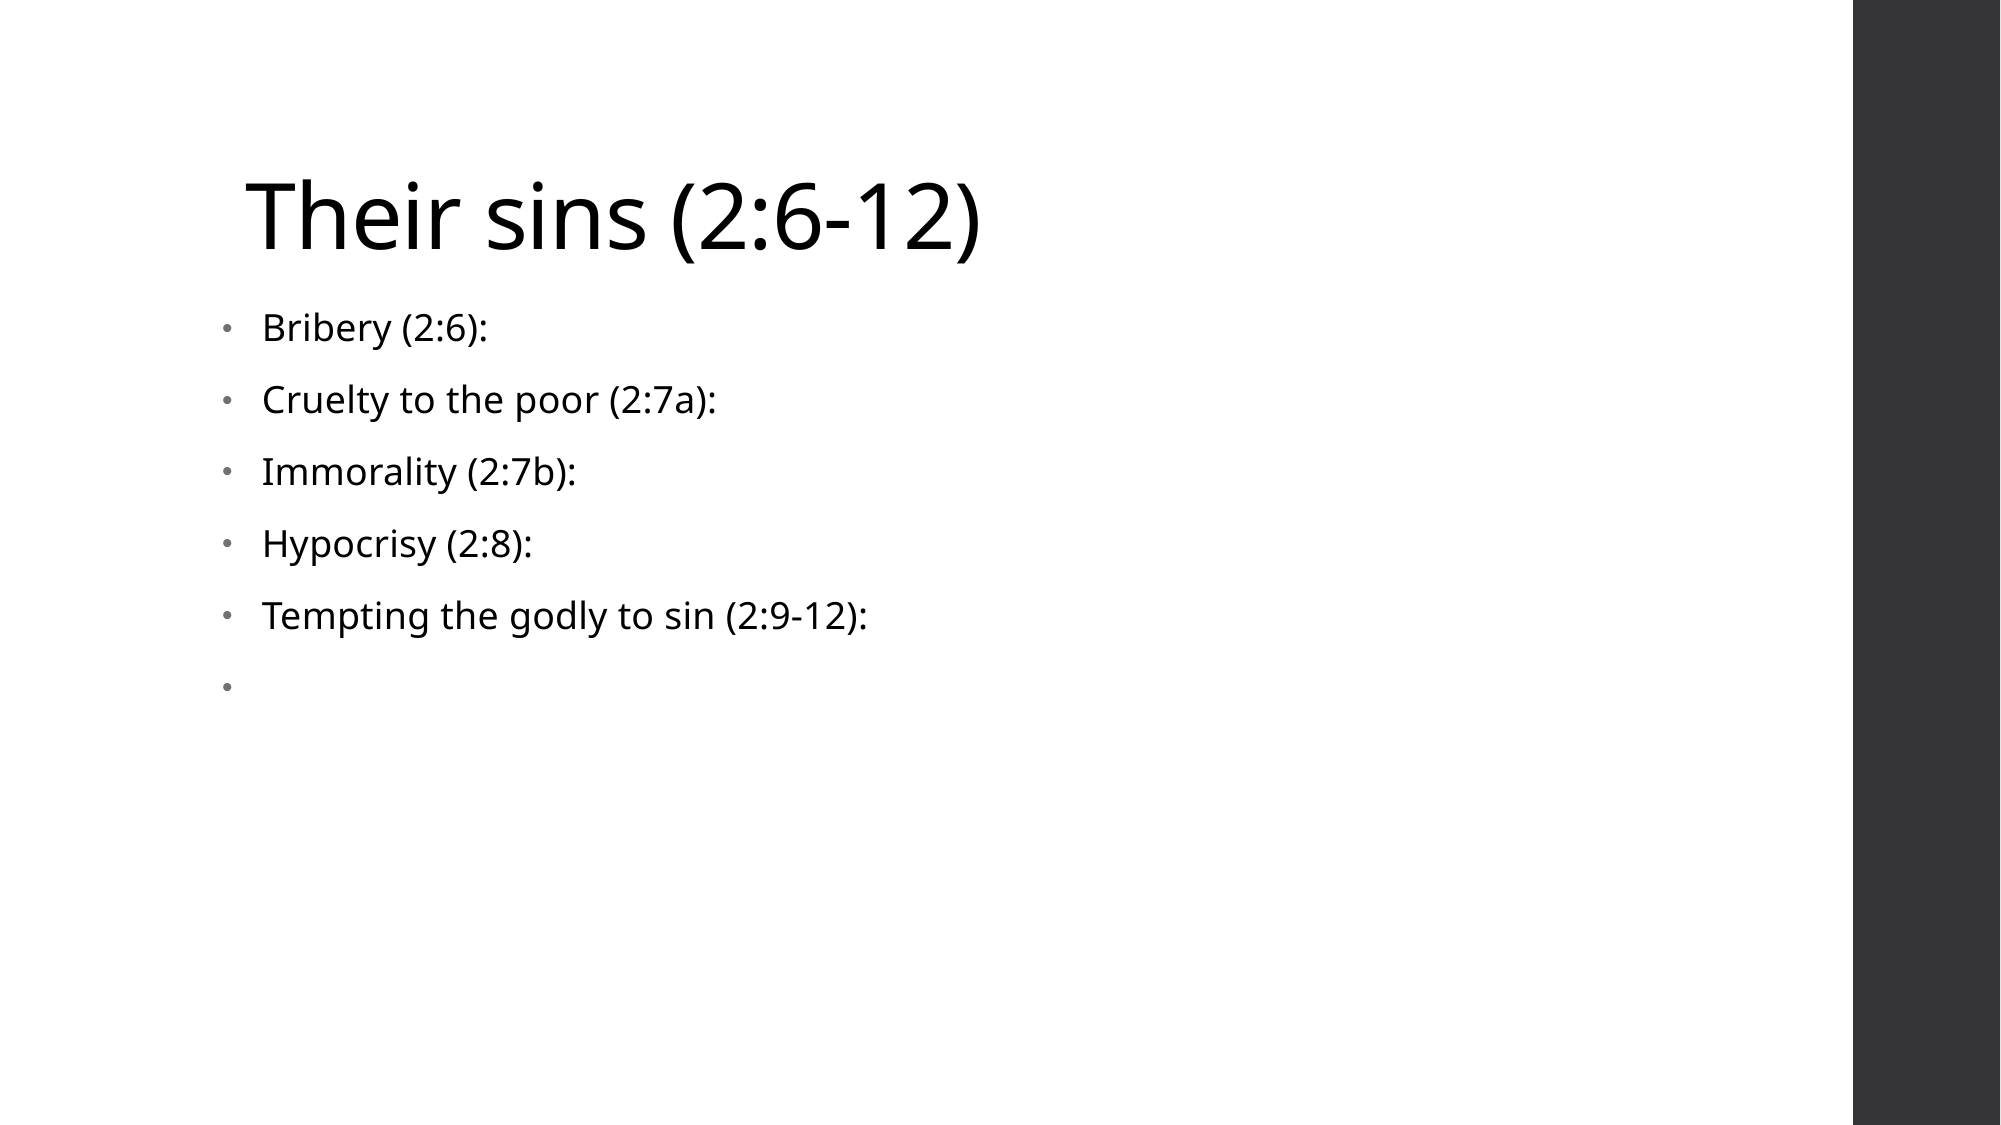

# Their sins (2:6-12)
 Bribery (2:6):
 Cruelty to the poor (2:7a):
 Immorality (2:7b):
 Hypocrisy (2:8):
 Tempting the godly to sin (2:9-12):